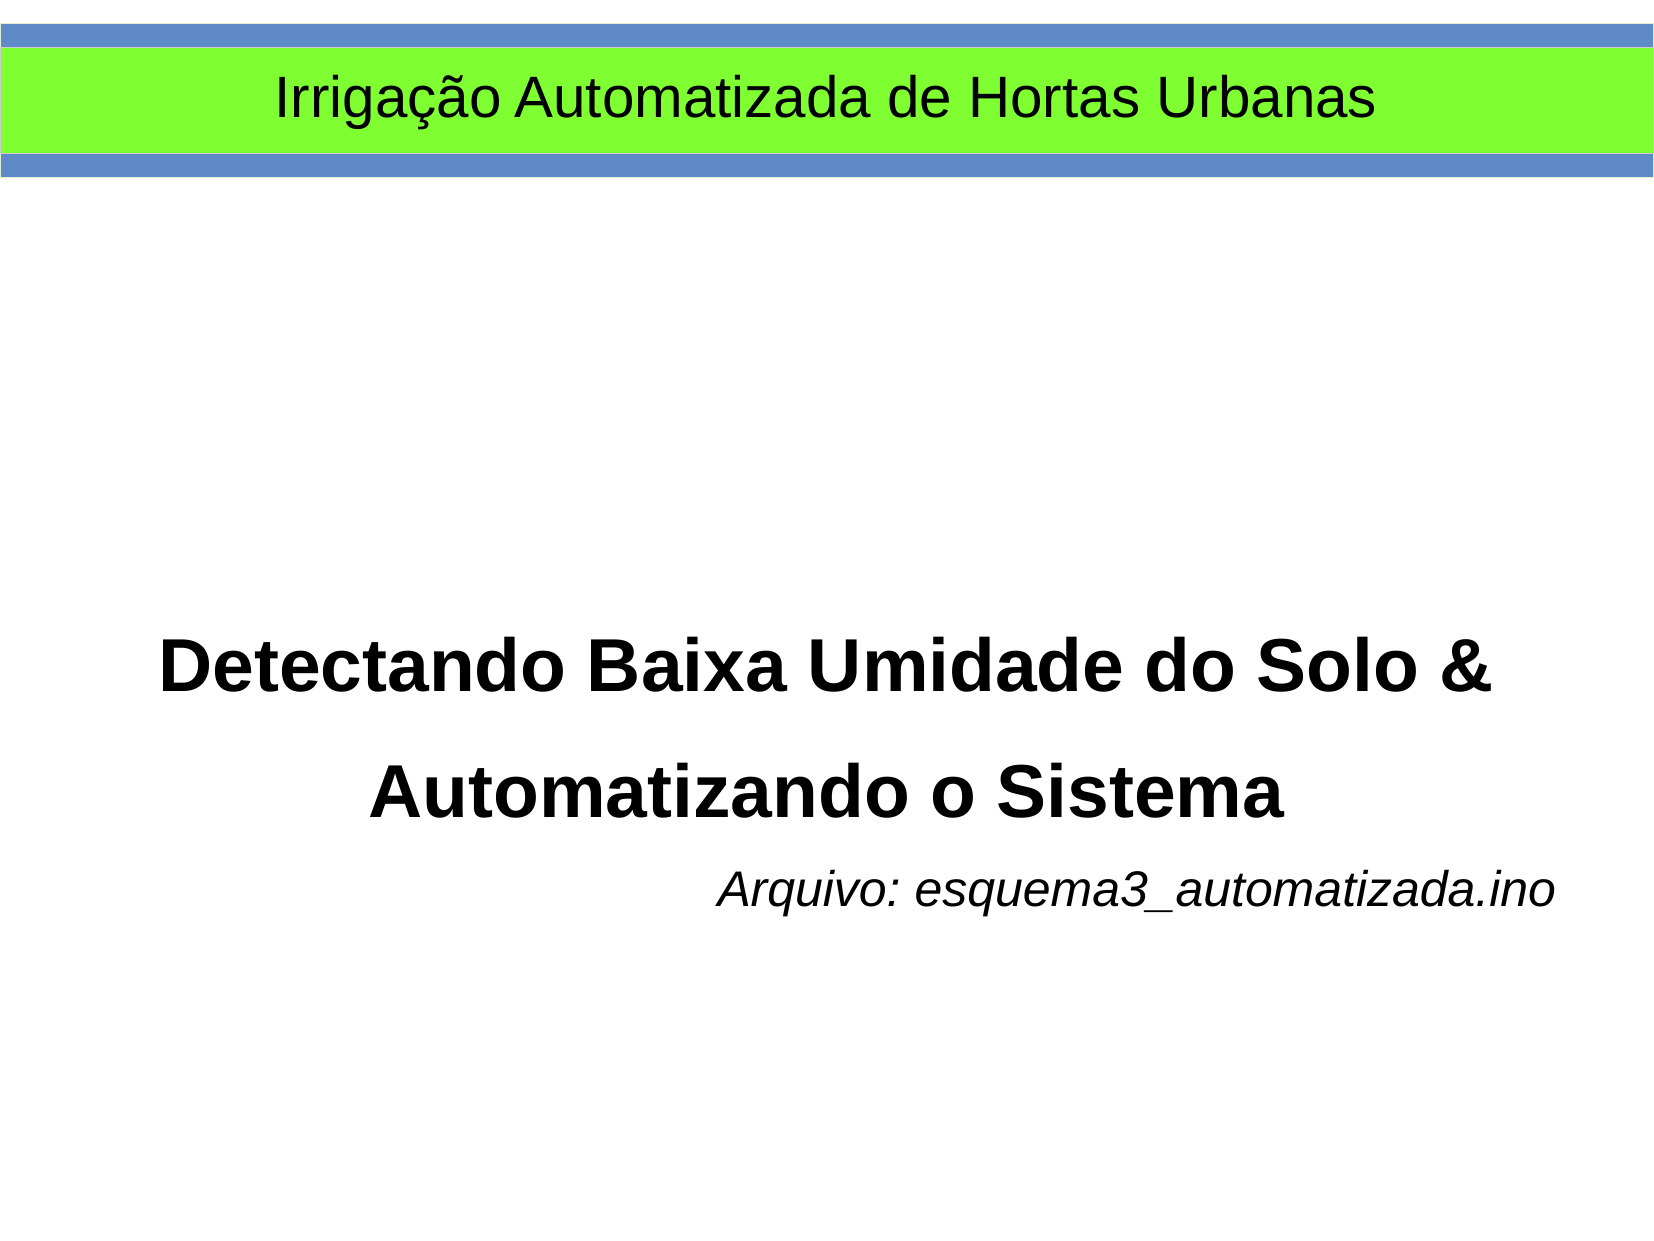

# Irrigação Automatizada de Hortas Urbanas
Detectando Baixa Umidade do Solo &
Automatizando o Sistema
Arquivo: esquema3_automatizada.ino